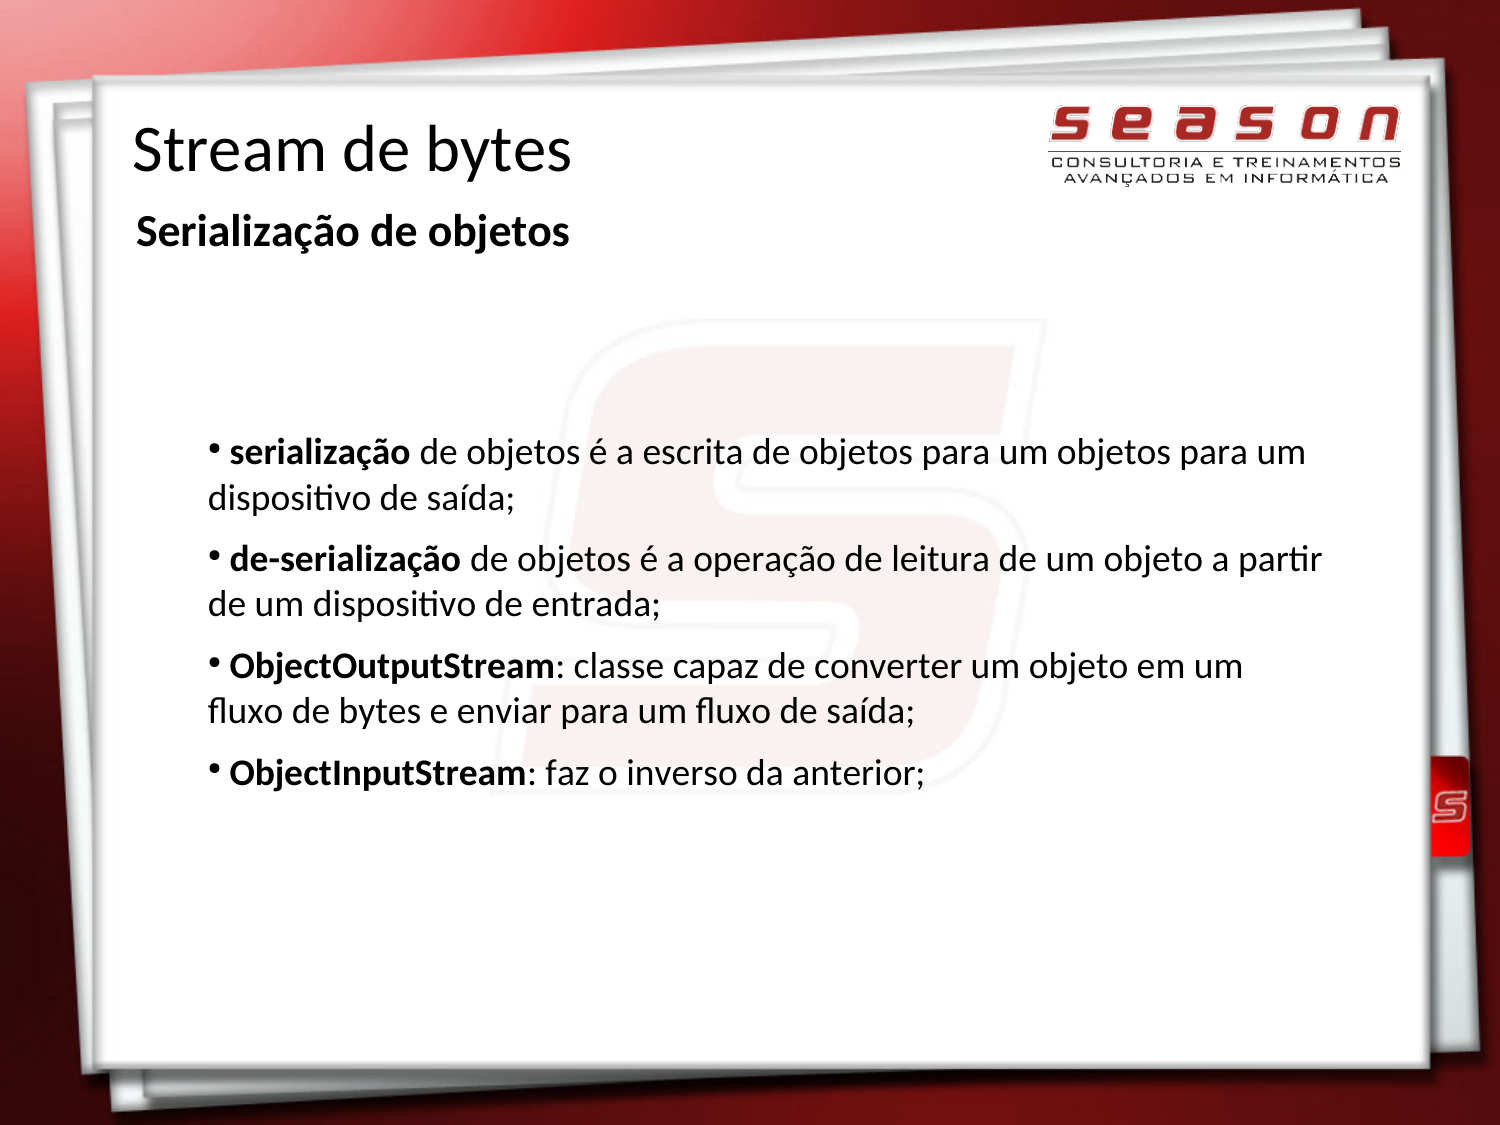

# Stream de bytes
Serialização de objetos
 serialização de objetos é a escrita de objetos para um objetos para um dispositivo de saída;
 de-serialização de objetos é a operação de leitura de um objeto a partir de um dispositivo de entrada;
 ObjectOutputStream: classe capaz de converter um objeto em um fluxo de bytes e enviar para um fluxo de saída;
 ObjectInputStream: faz o inverso da anterior;